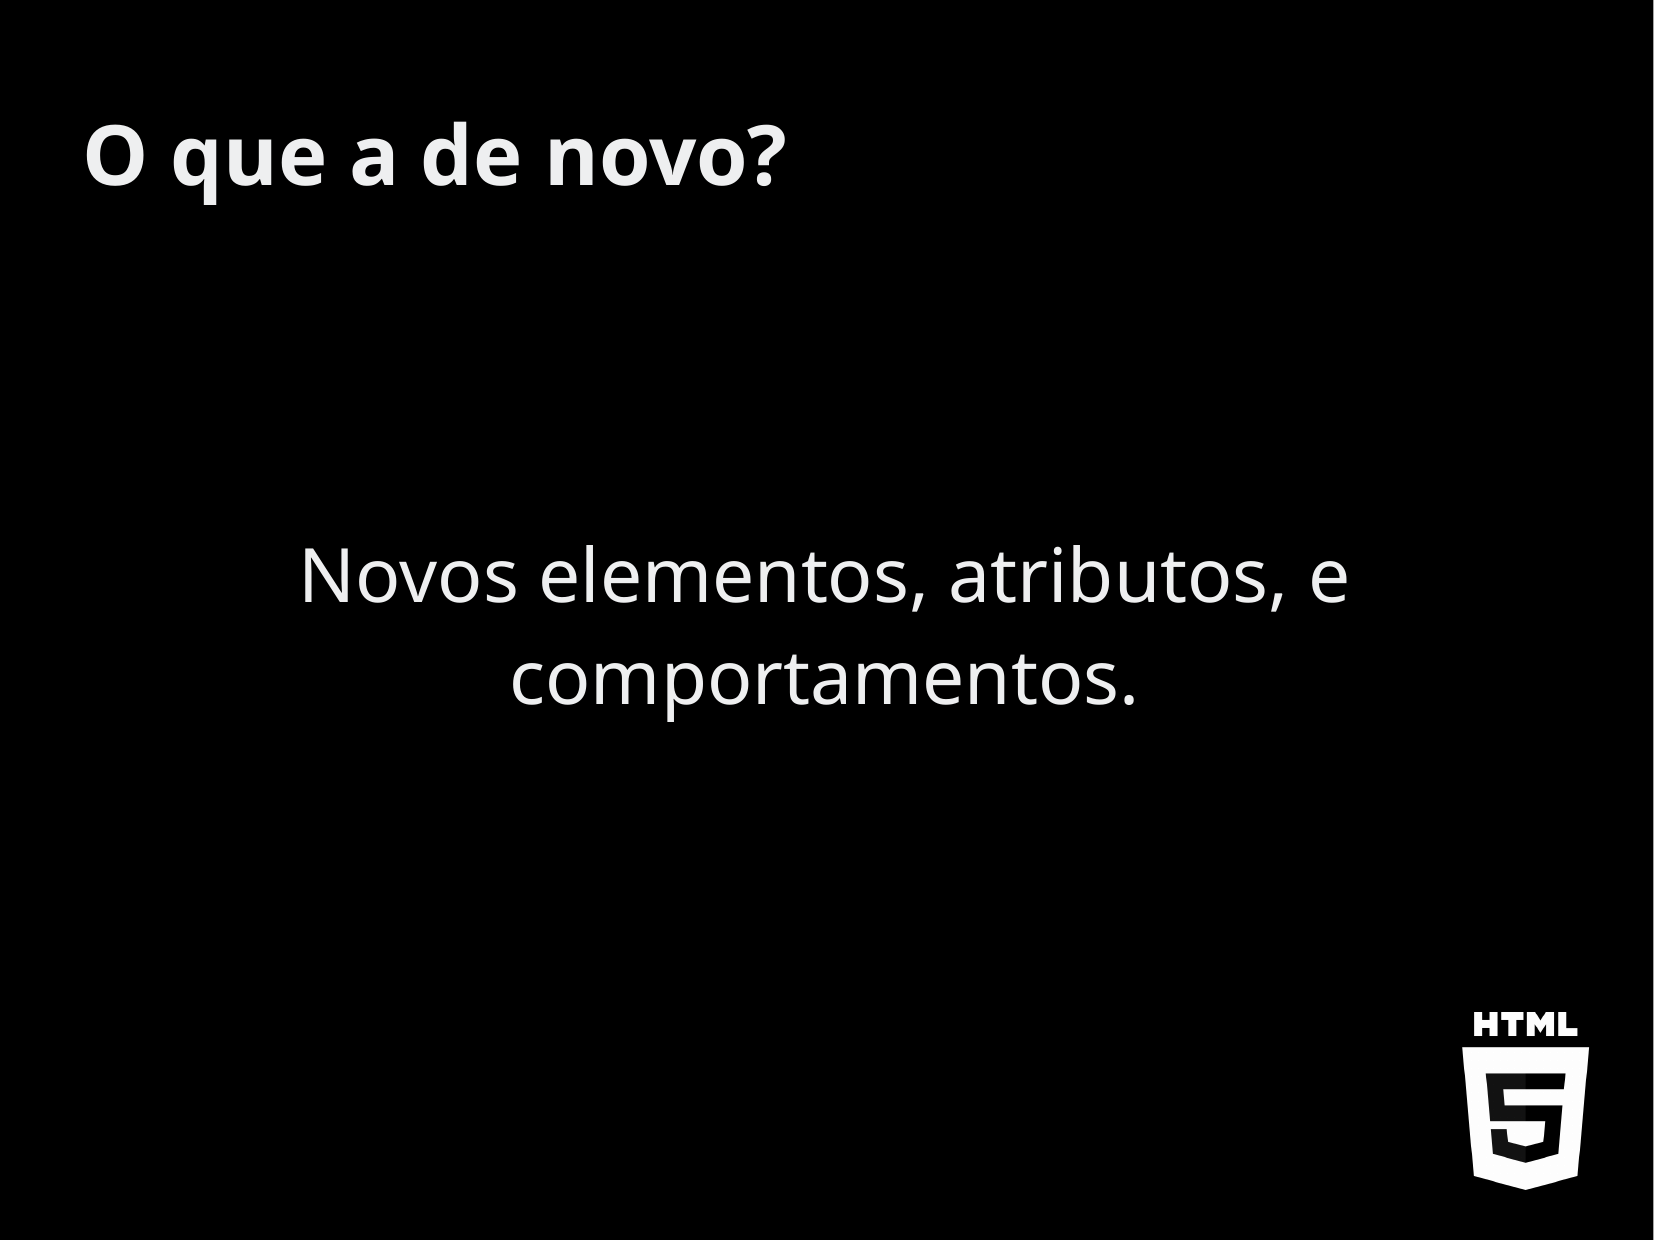

# O que a de novo?
Novos elementos, atributos, e comportamentos.